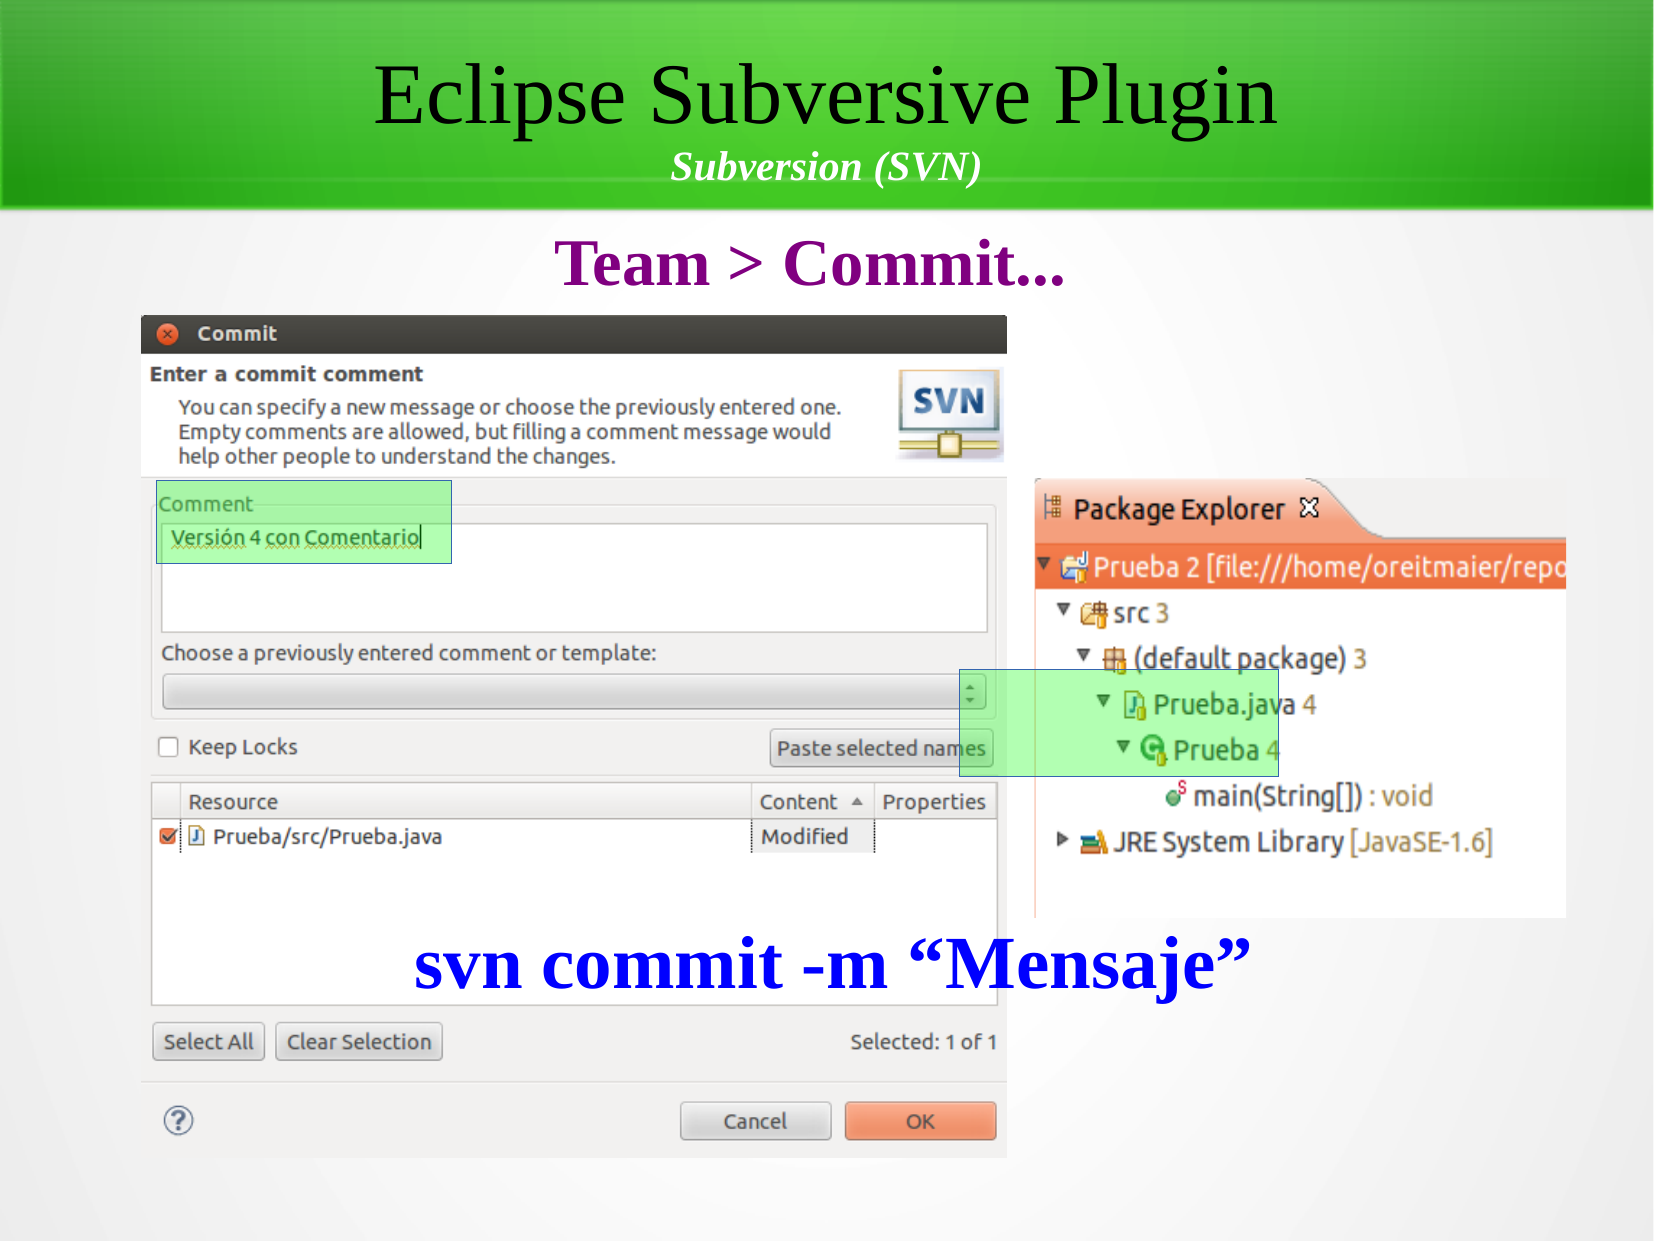

# Eclipse Subversive Plugin Subversion (SVN)
Team > Commit...
svn commit -m “Mensaje”